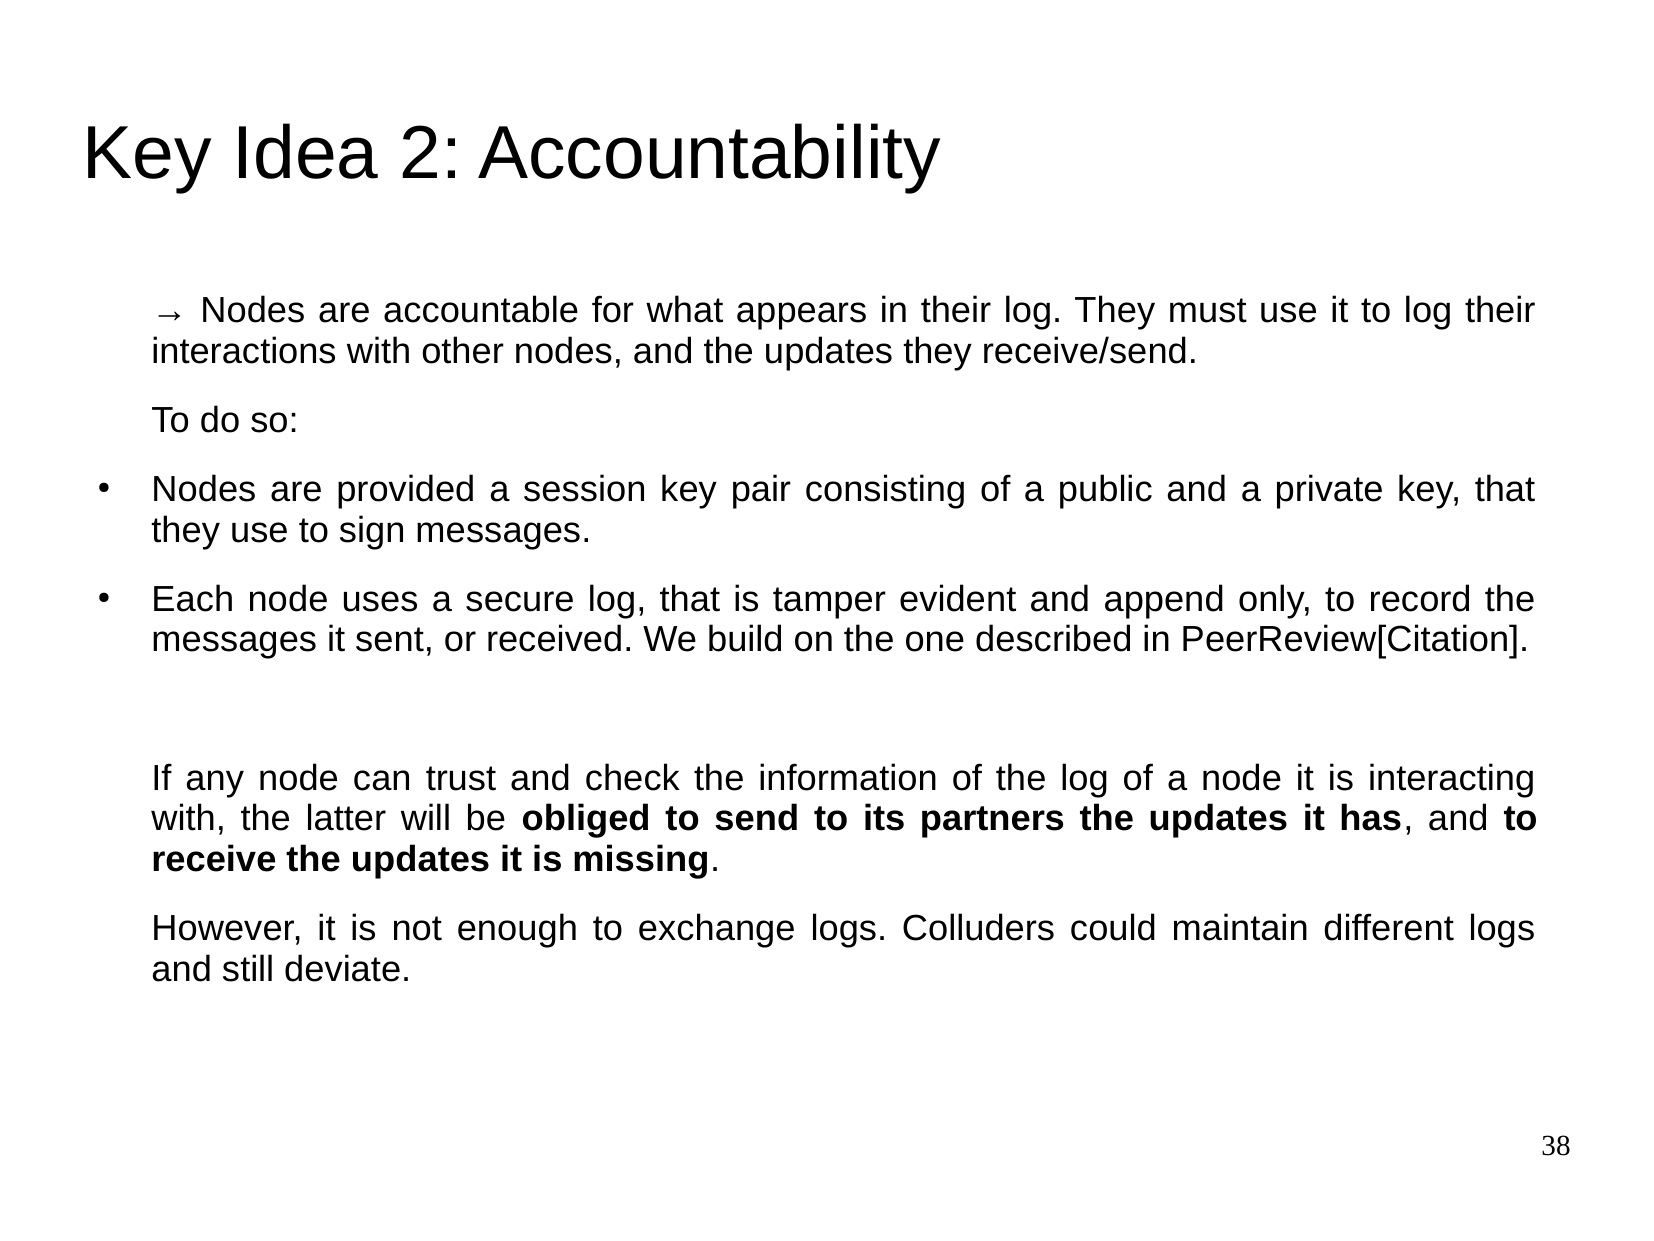

# Key Idea 2: Accountability
→ Nodes are accountable for what appears in their log. They must use it to log their interactions with other nodes, and the updates they receive/send.
To do so:
Nodes are provided a session key pair consisting of a public and a private key, that they use to sign messages.
Each node uses a secure log, that is tamper evident and append only, to record the messages it sent, or received. We build on the one described in PeerReview[Citation].
If any node can trust and check the information of the log of a node it is interacting with, the latter will be obliged to send to its partners the updates it has, and to receive the updates it is missing.
However, it is not enough to exchange logs. Colluders could maintain different logs and still deviate.
38